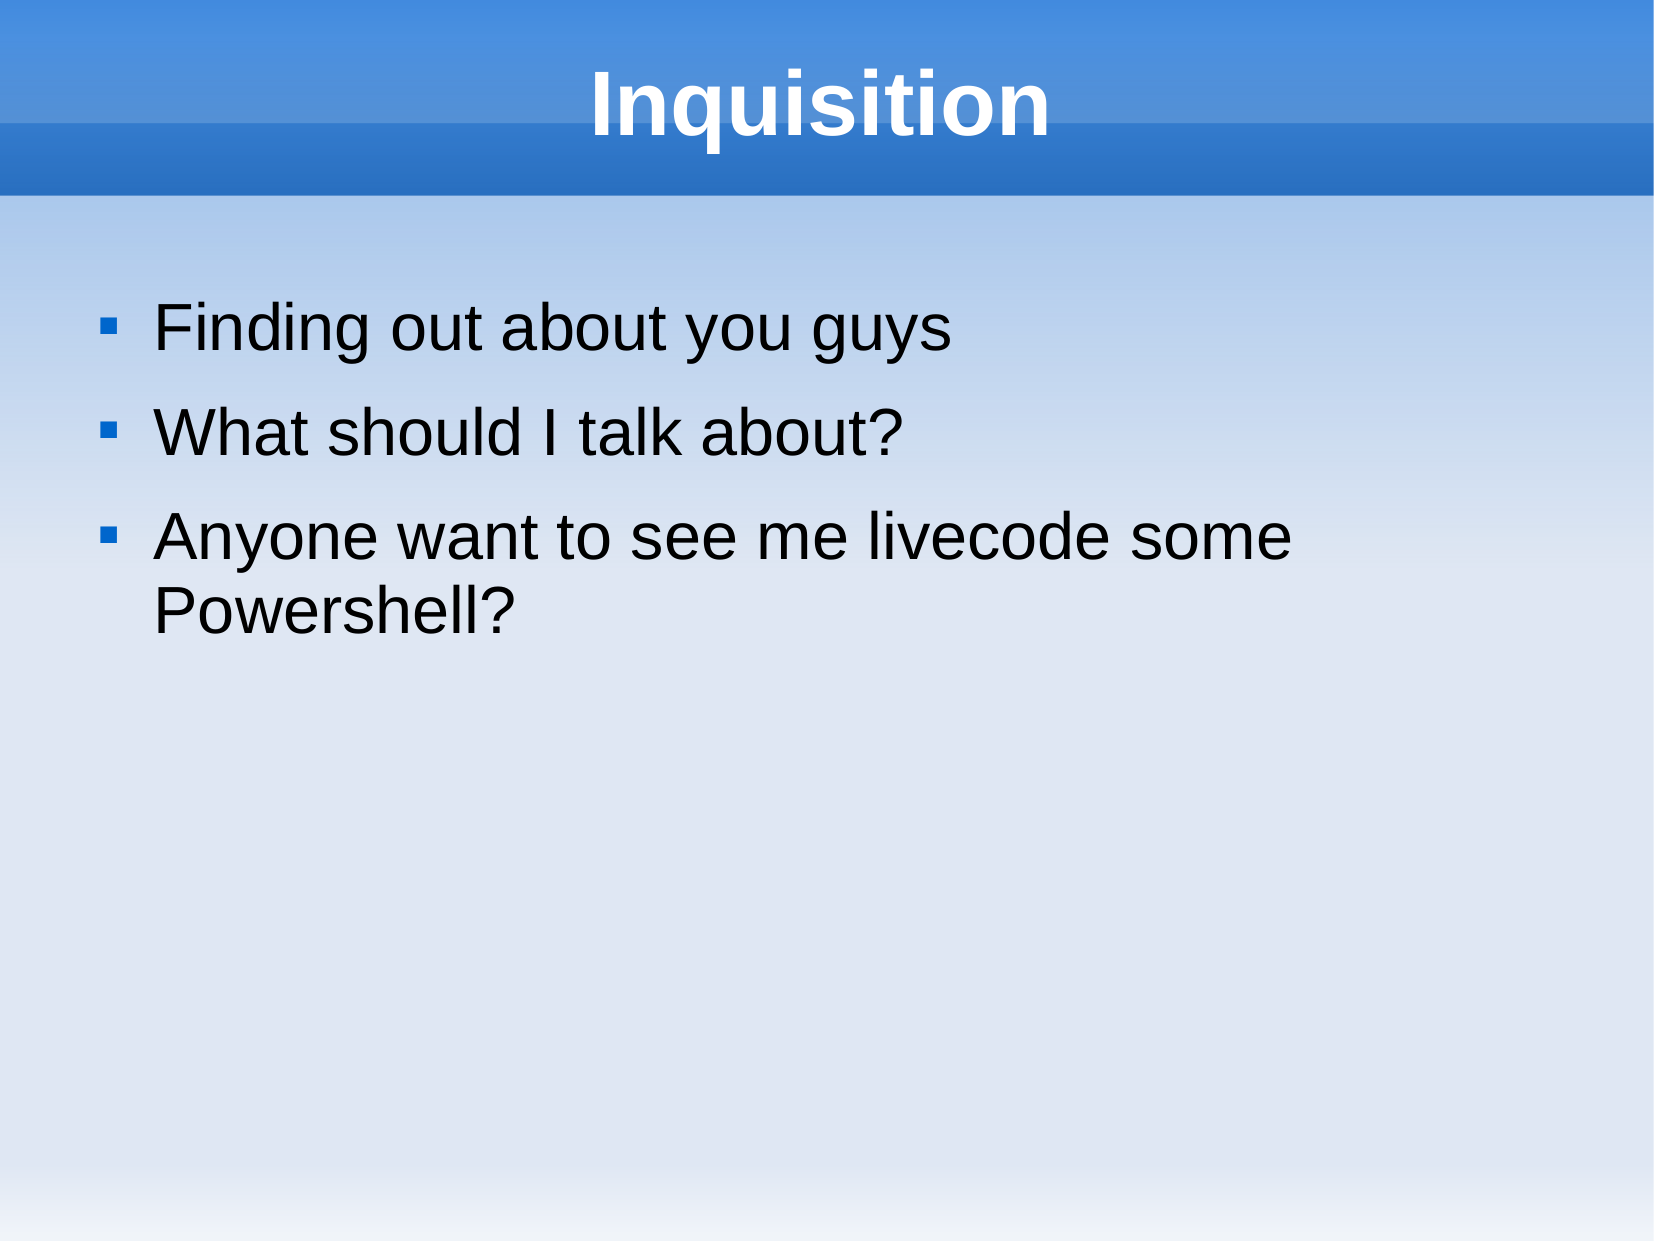

# Inquisition
Finding out about you guys
What should I talk about?
Anyone want to see me livecode some Powershell?